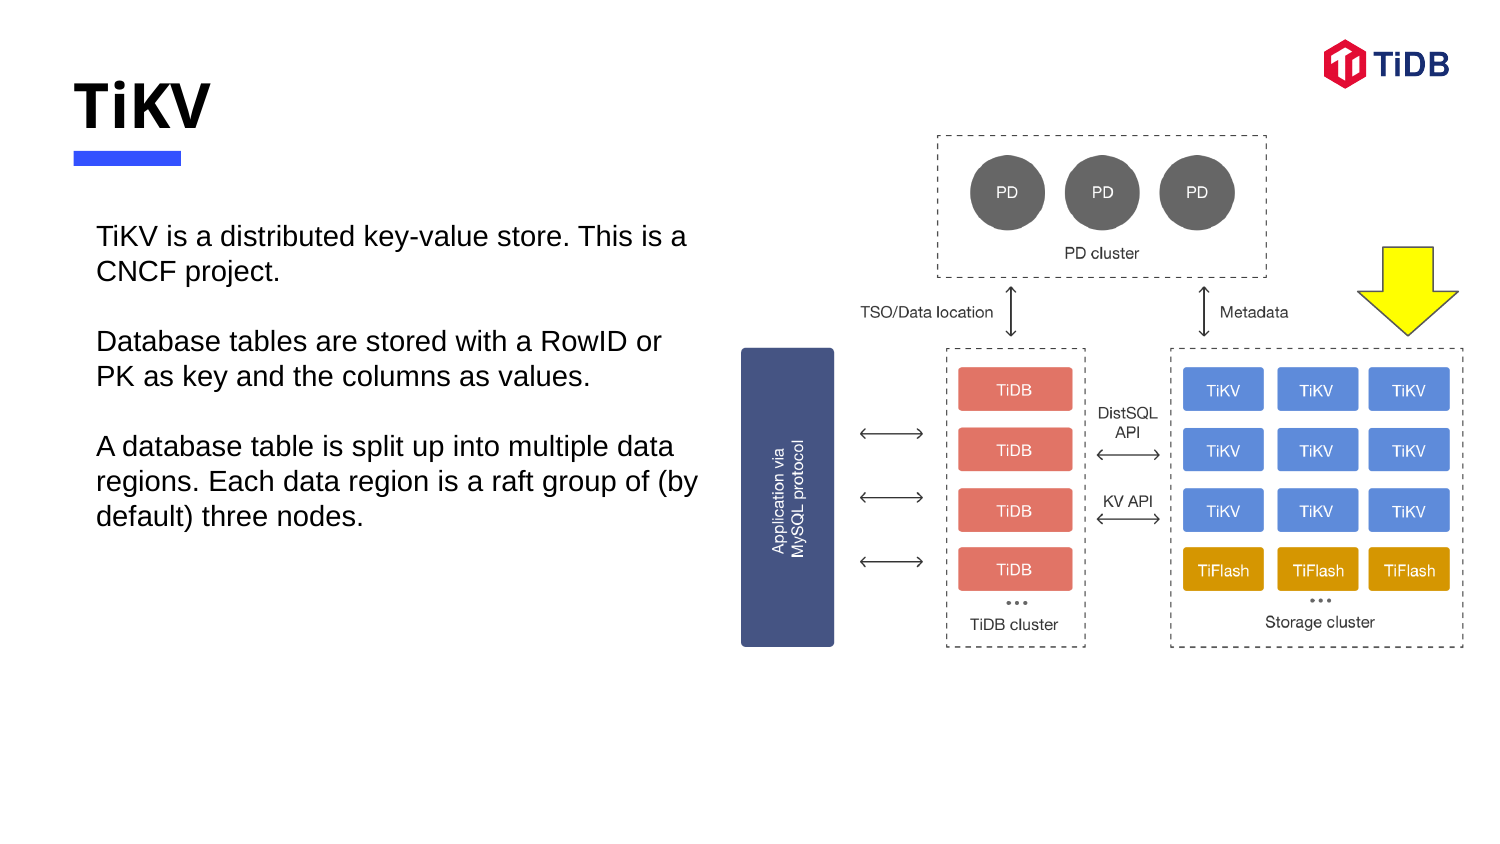

TiKV
TiKV is a distributed key-value store. This is a CNCF project.
Database tables are stored with a RowID or PK as key and the columns as values.
A database table is split up into multiple data regions. Each data region is a raft group of (by default) three nodes.